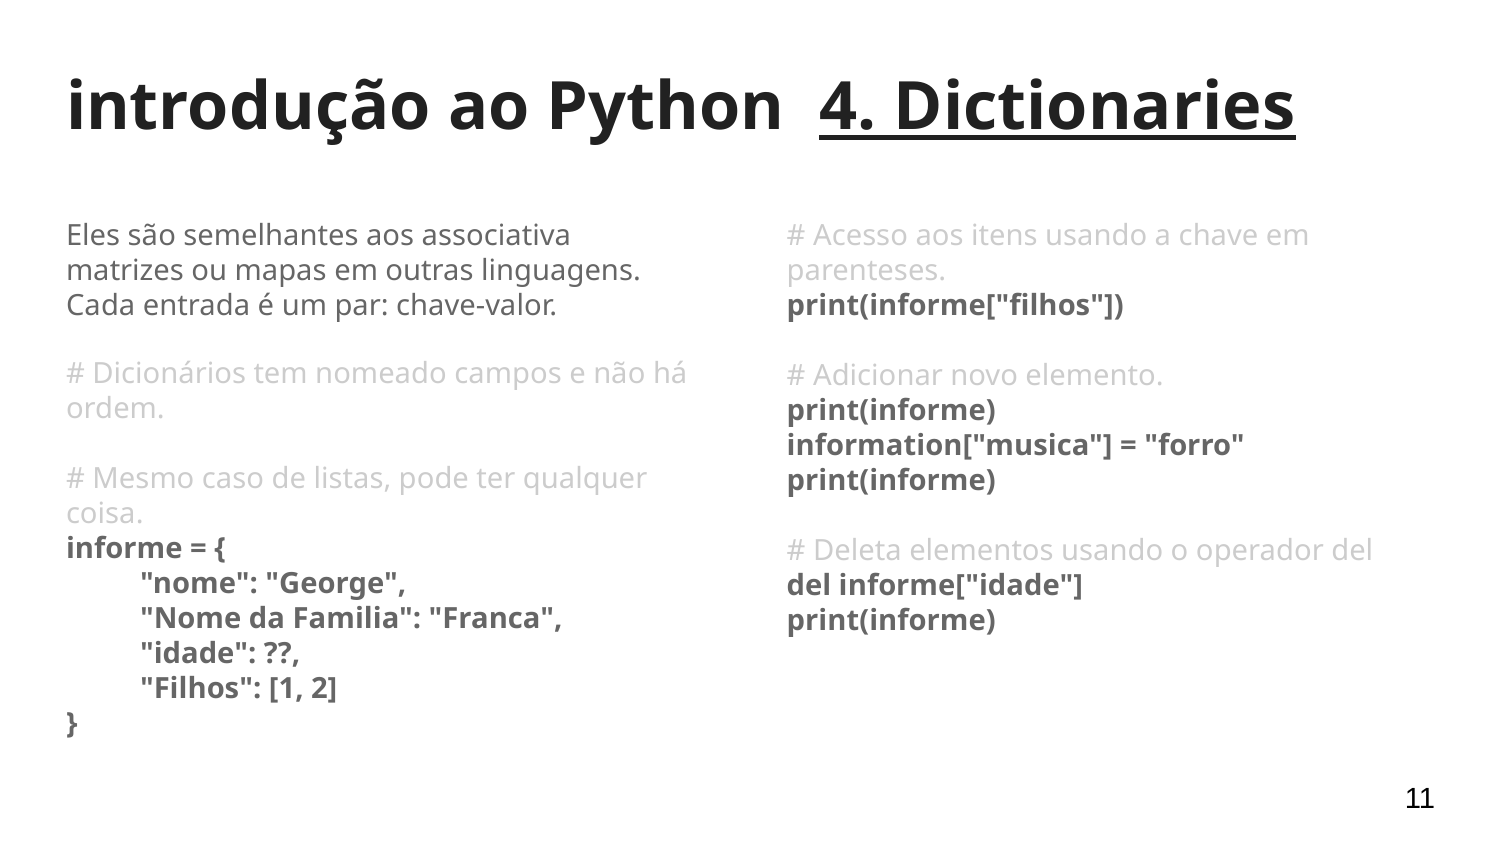

# introdução ao Python 4. Dictionaries
Eles são semelhantes aos associativa matrizes ou mapas em outras linguagens. Cada entrada é um par: chave-valor.
# Dicionários tem nomeado campos e não há ordem.
# Mesmo caso de listas, pode ter qualquer coisa.
informe = {
	"nome": "George",
	"Nome da Familia": "Franca",
	"idade": ??,
	"Filhos": [1, 2]
}
# Acesso aos itens usando a chave em parenteses.
print(informe["filhos"])
# Adicionar novo elemento.
print(informe)
information["musica"] = "forro"
print(informe)
# Deleta elementos usando o operador del
del informe["idade"]
print(informe)